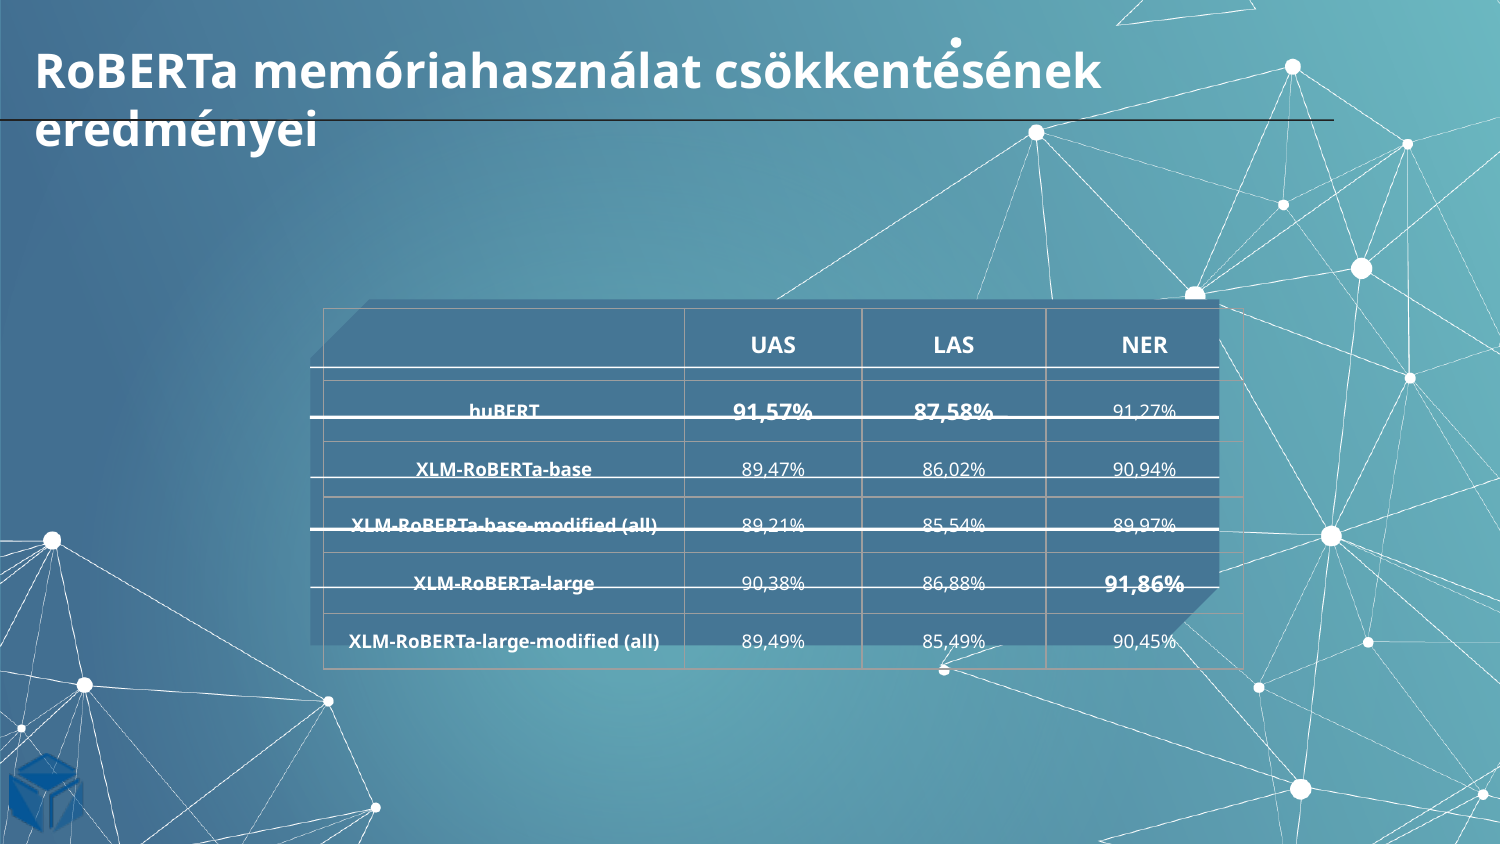

# RoBERTa memóriahasználat csökkentésének eredményei
| | UAS | LAS | NER |
| --- | --- | --- | --- |
| huBERT | 91,57% | 87,58% | 91,27% |
| XLM-RoBERTa-base | 89,47% | 86,02% | 90,94% |
| XLM-RoBERTa-base-modified (all) | 89,21% | 85,54% | 89,97% |
| XLM-RoBERTa-large | 90,38% | 86,88% | 91,86% |
| XLM-RoBERTa-large-modified (all) | 89,49% | 85,49% | 90,45% |